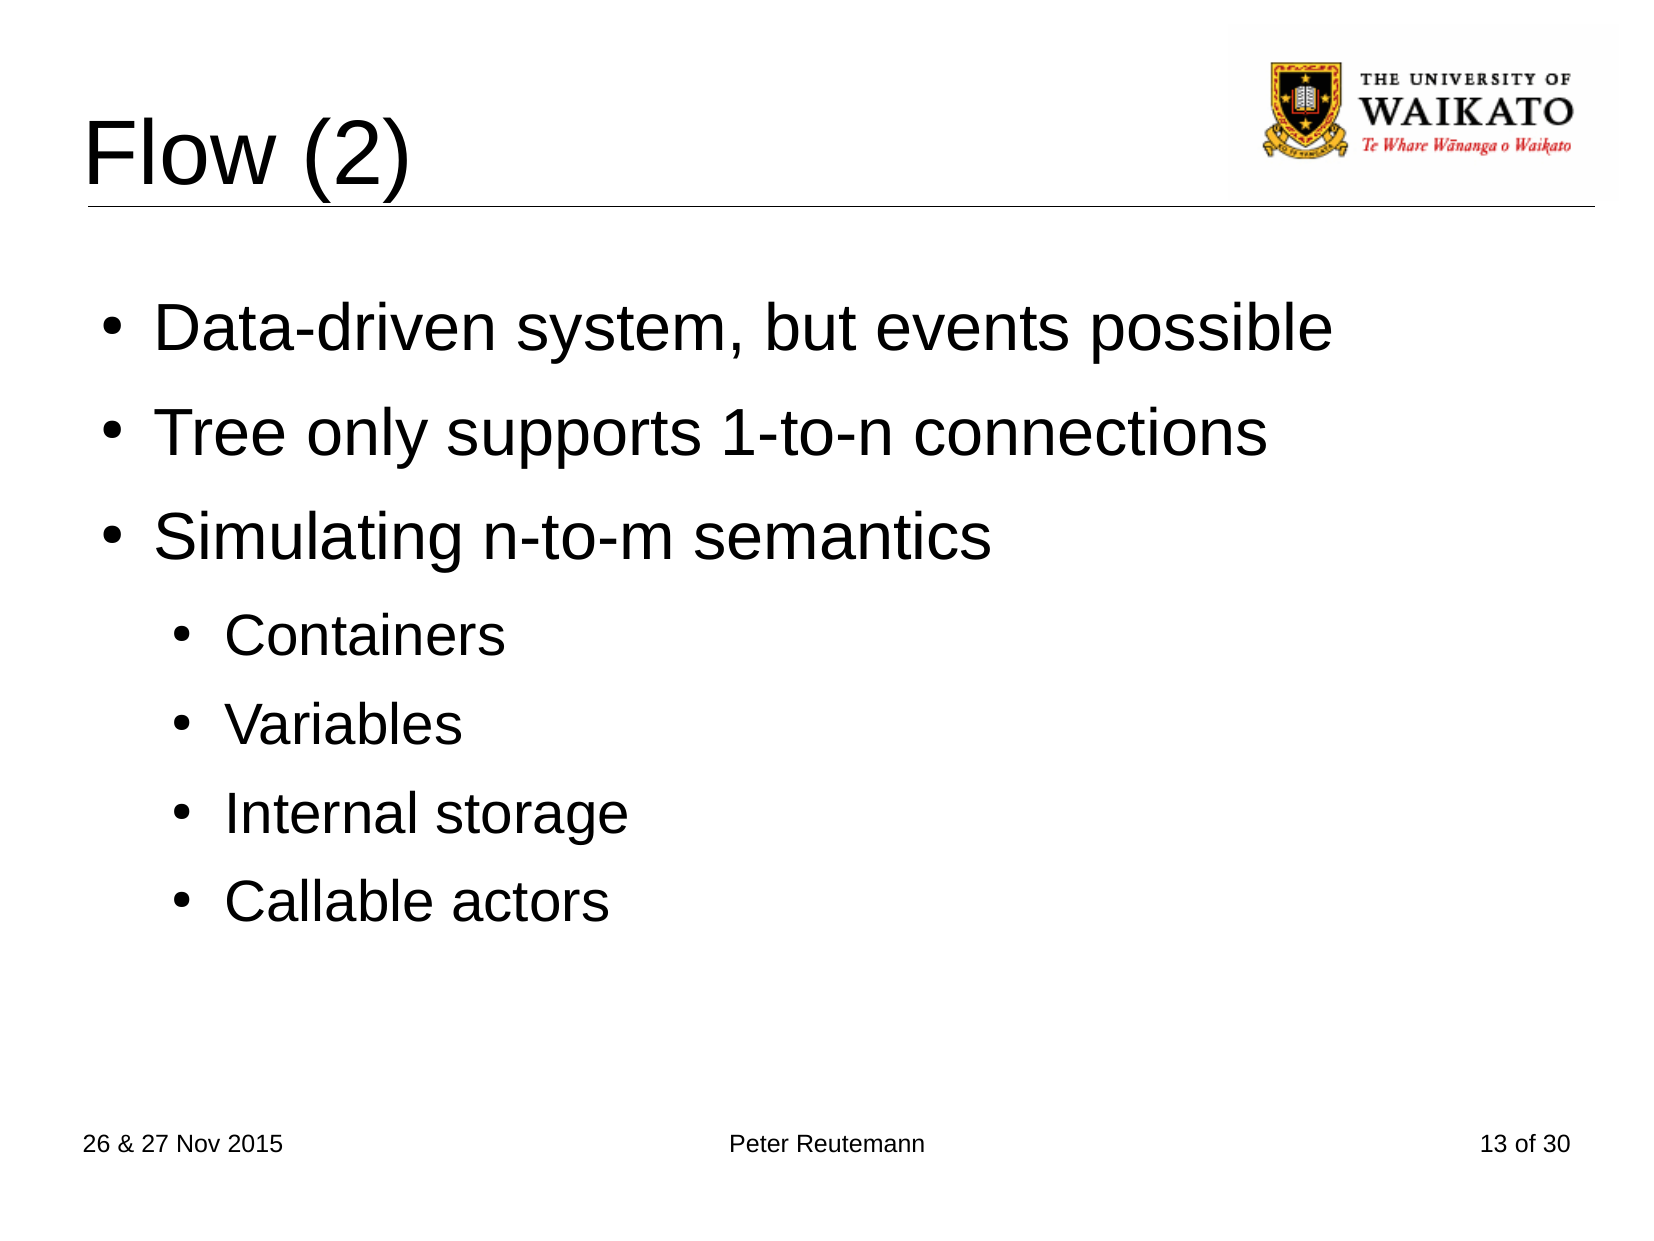

# Flow (2)
Data-driven system, but events possible
Tree only supports 1-to-n connections
Simulating n-to-m semantics
Containers
Variables
Internal storage
Callable actors
26 & 27 Nov 2015
Peter Reutemann
13